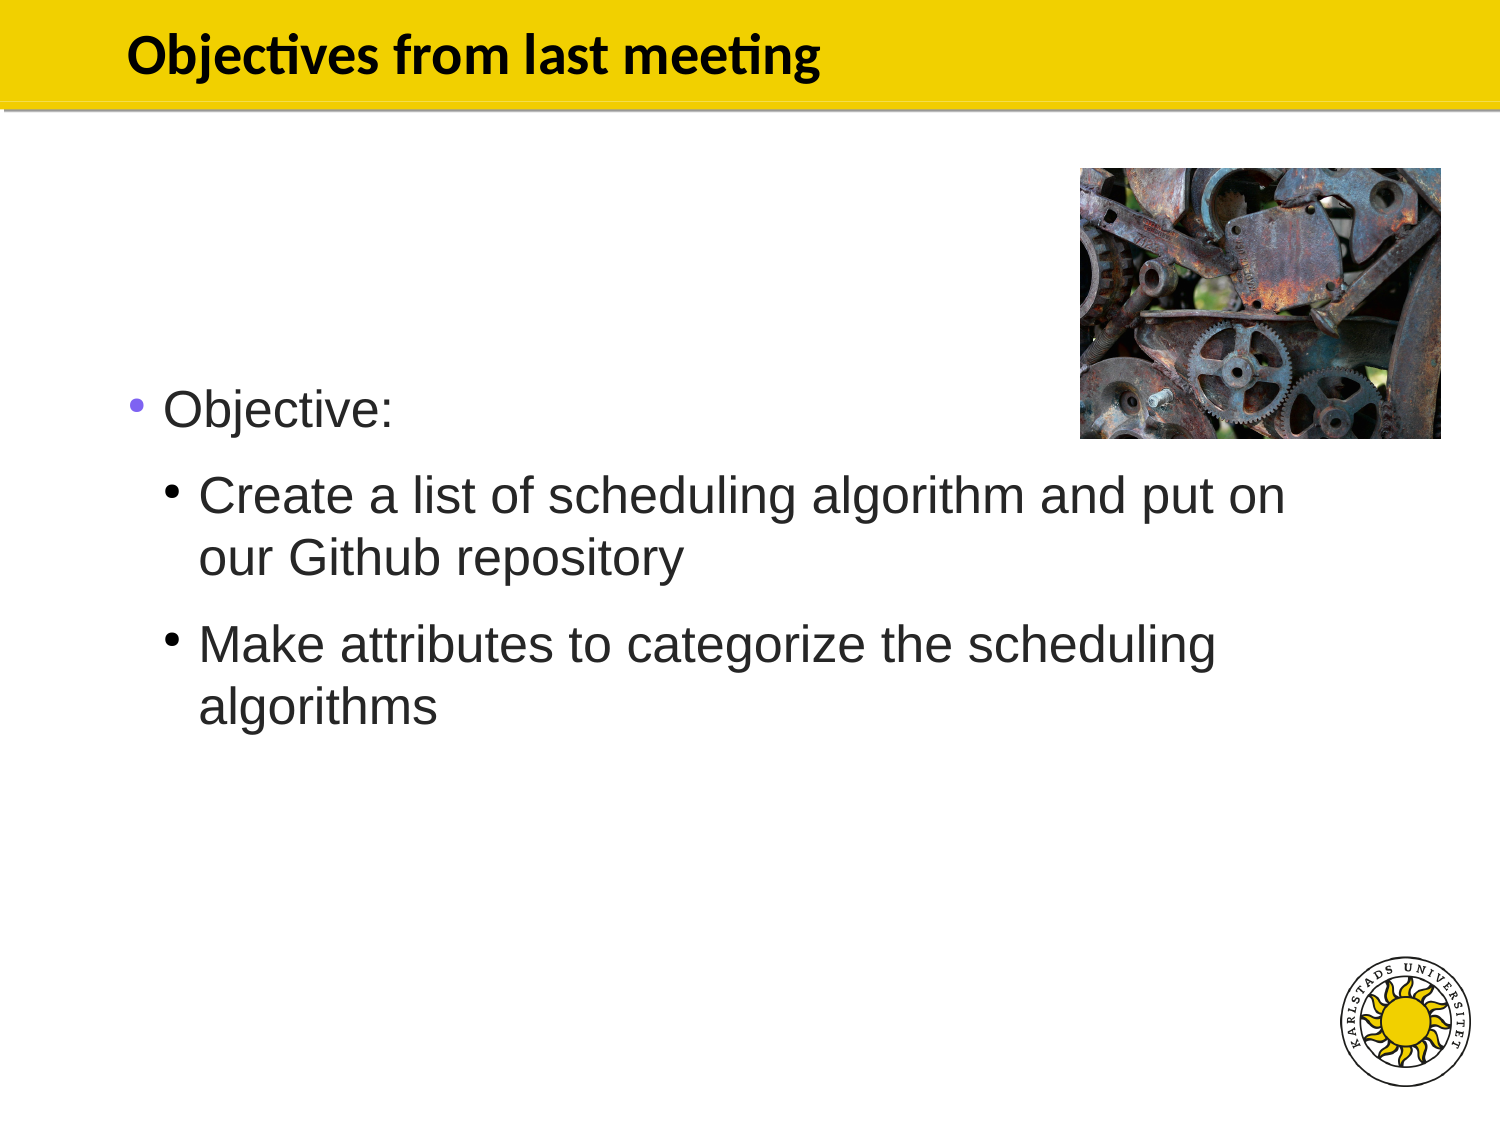

# Objectives from last meeting
Objective:
Create a list of scheduling algorithm and put on our Github repository
Make attributes to categorize the scheduling algorithms